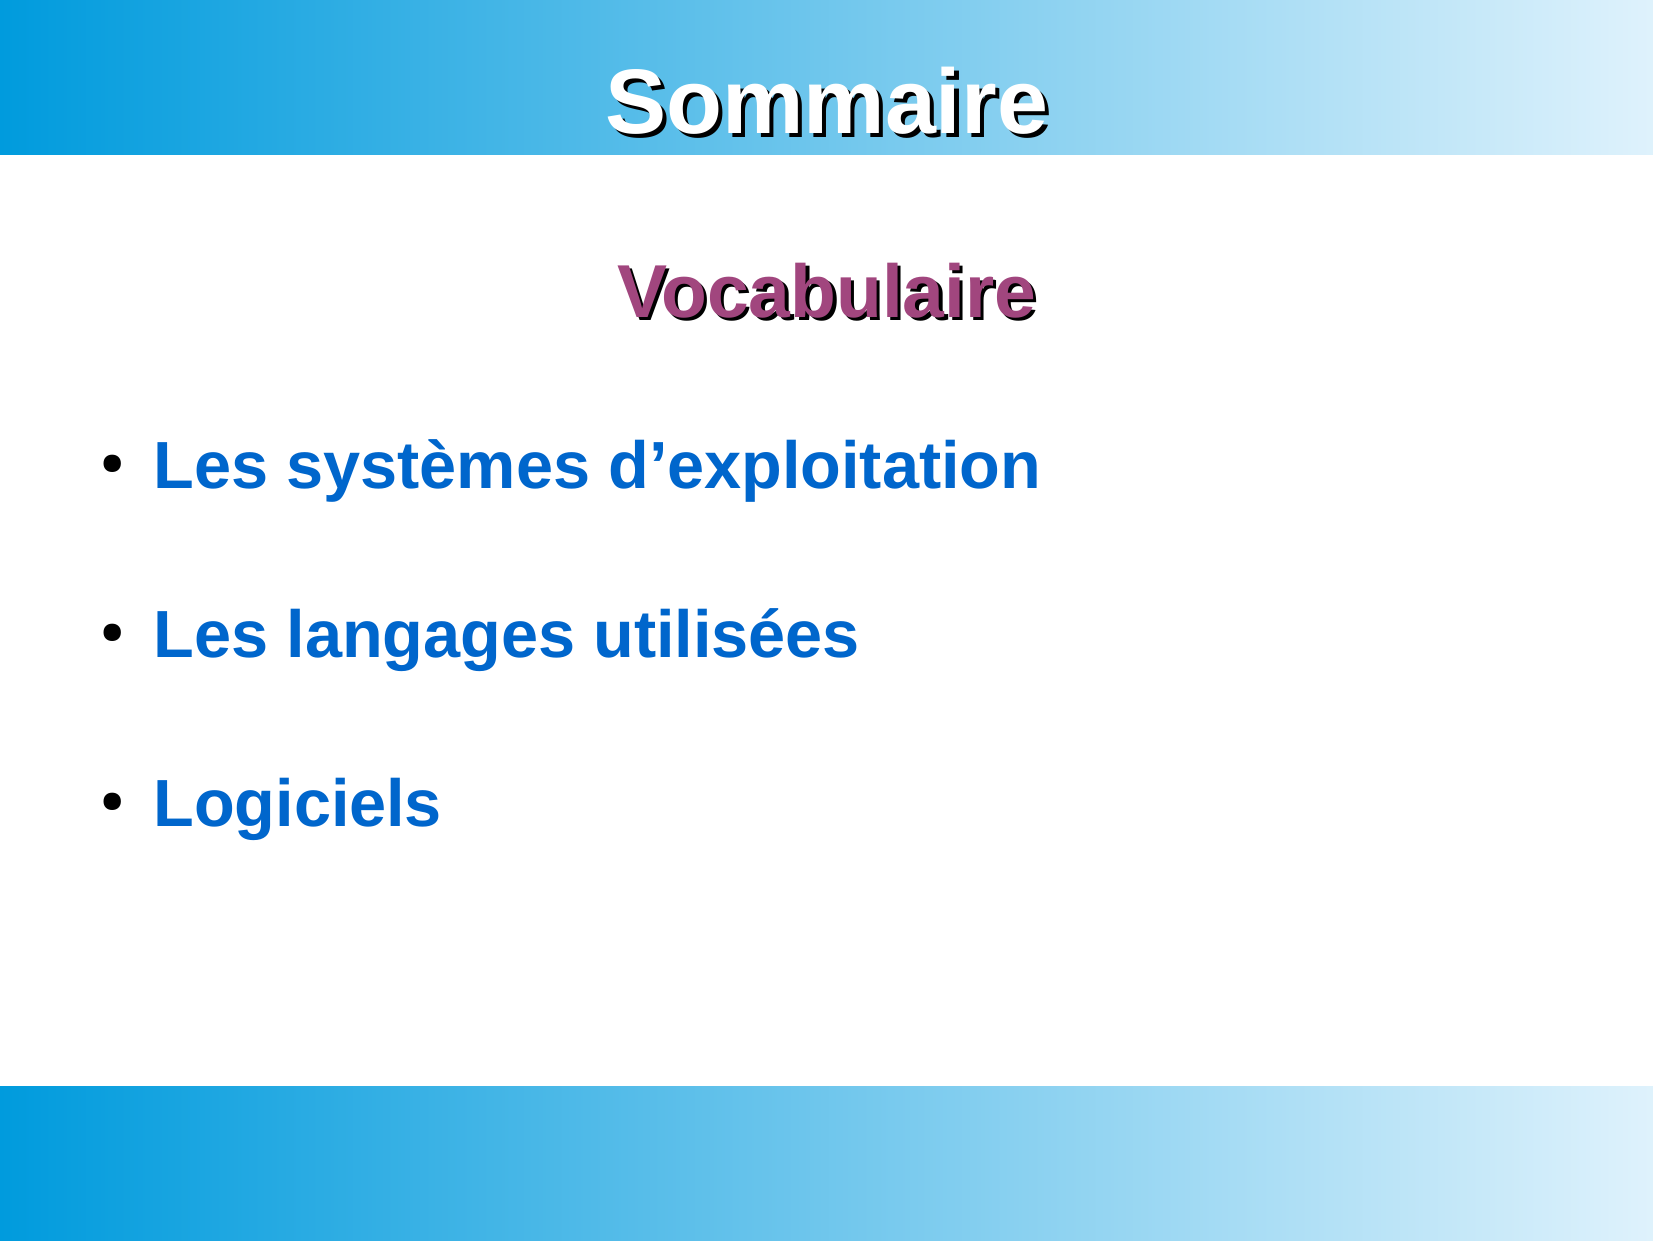

# Sommaire
Vocabulaire
Les systèmes d’exploitation
Les langages utilisées
Logiciels